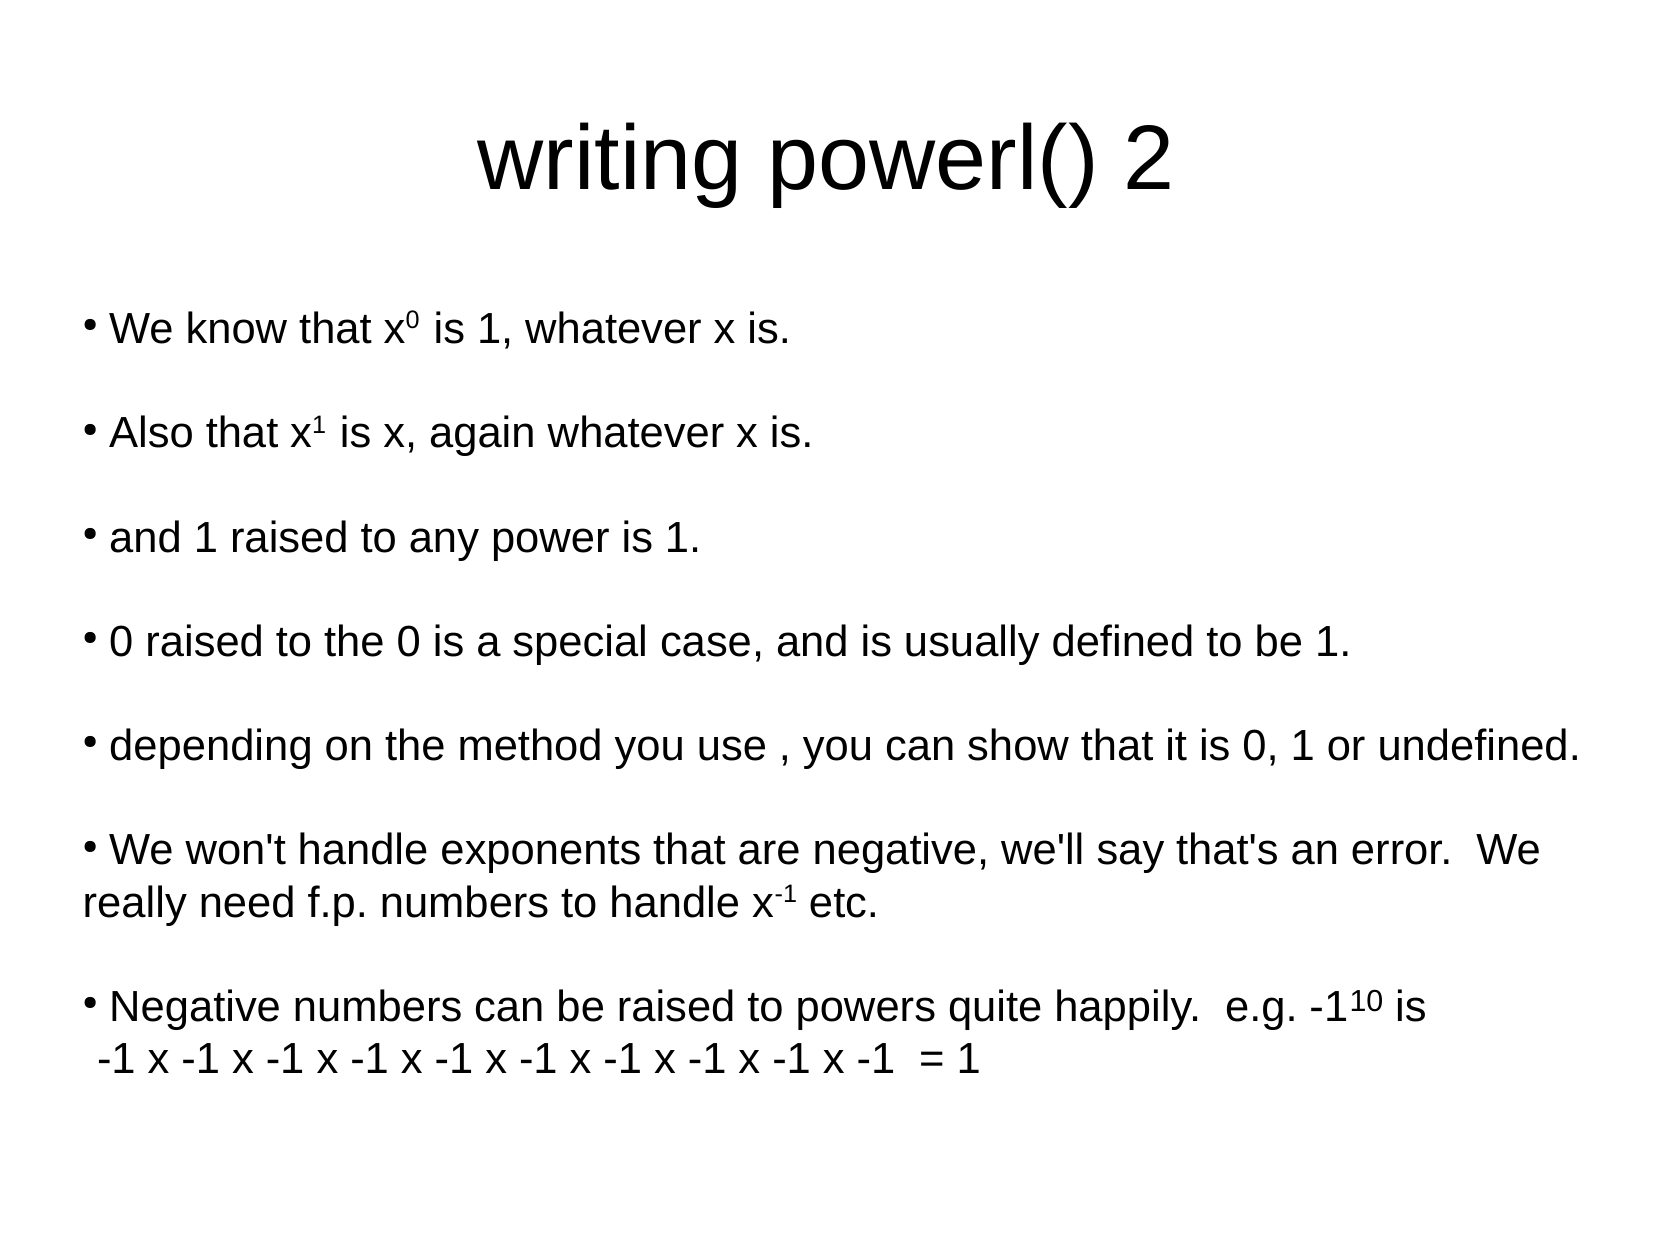

# writing powerl() 2
 We know that x0 is 1, whatever x is.
 Also that x1 is x, again whatever x is.
 and 1 raised to any power is 1.
 0 raised to the 0 is a special case, and is usually defined to be 1.
 depending on the method you use , you can show that it is 0, 1 or undefined.
 We won't handle exponents that are negative, we'll say that's an error. We really need f.p. numbers to handle x-1 etc.
 Negative numbers can be raised to powers quite happily. e.g. -110 is
-1 x -1 x -1 x -1 x -1 x -1 x -1 x -1 x -1 x -1 = 1